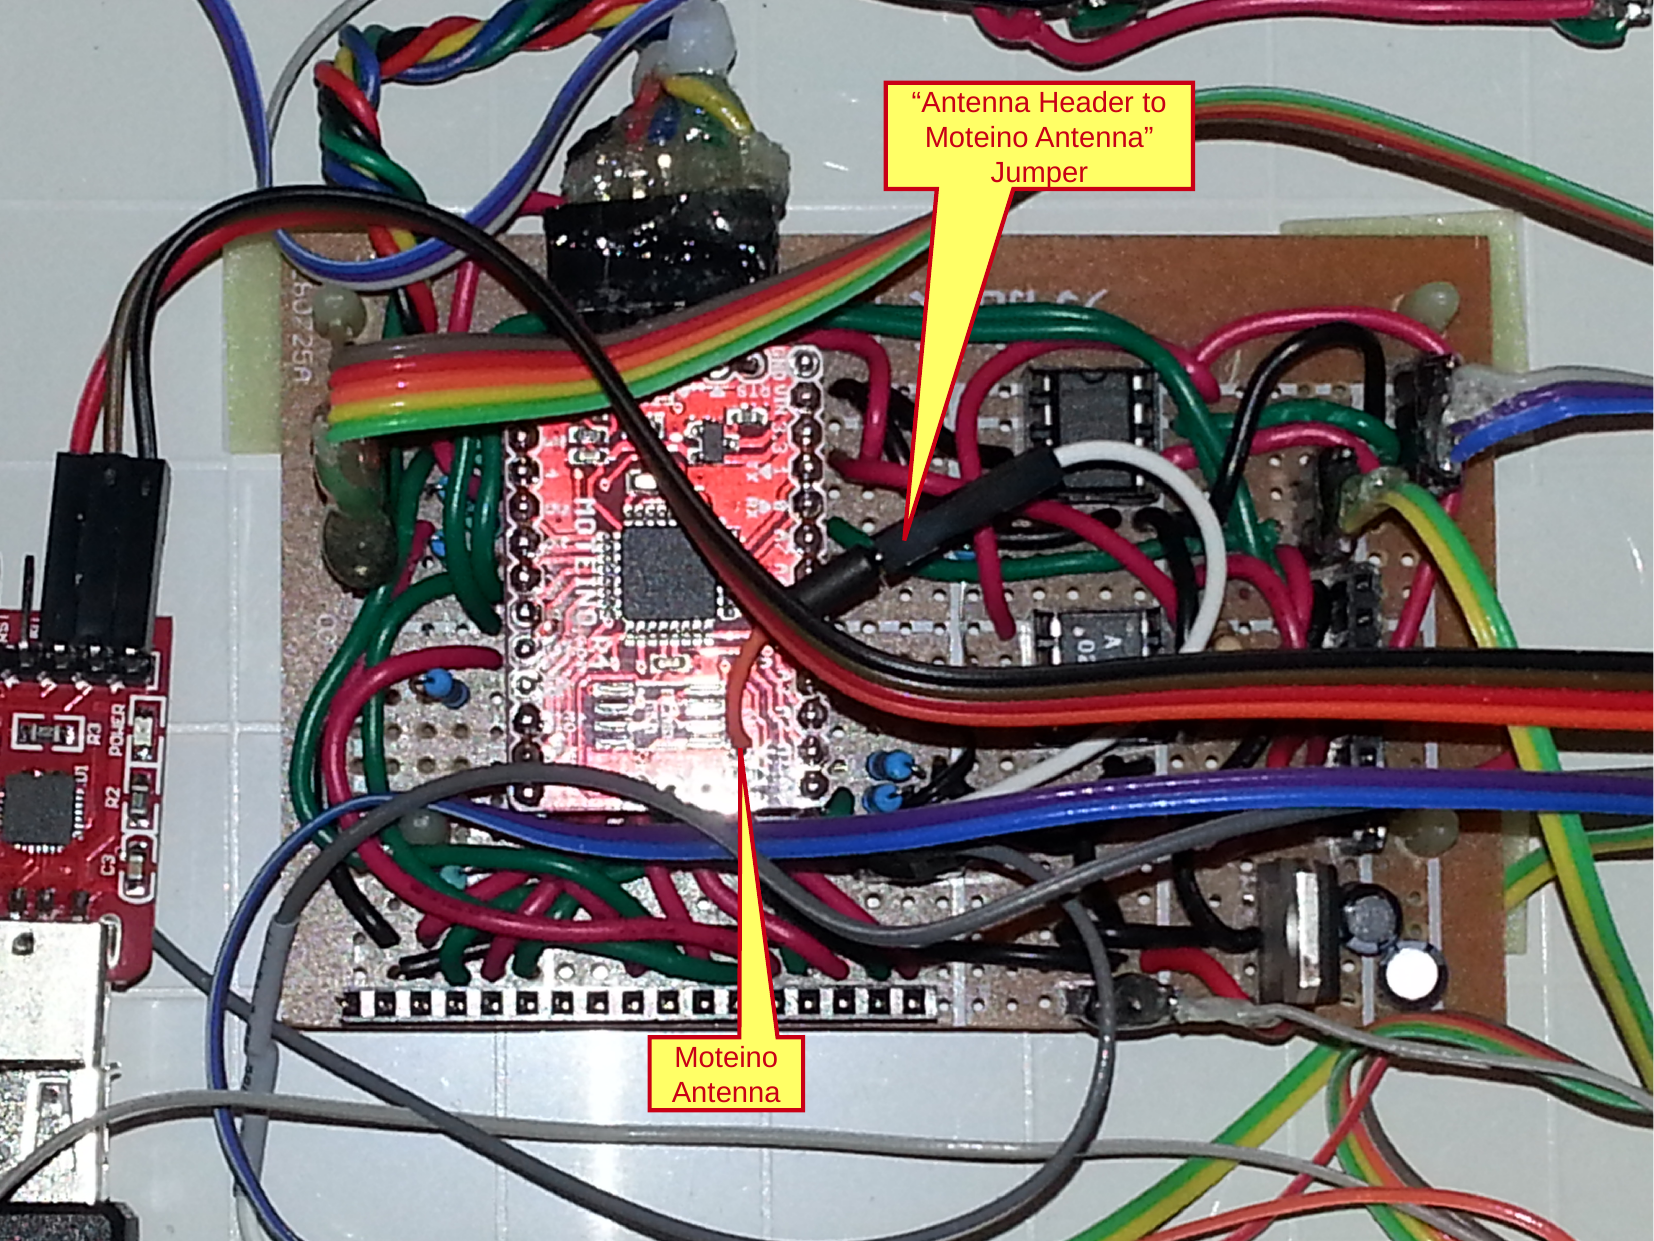

“Antenna Header to Moteino Antenna” Jumper
Moteino Antenna
DMXW Gateway - J.van Schouwen, 2014
11